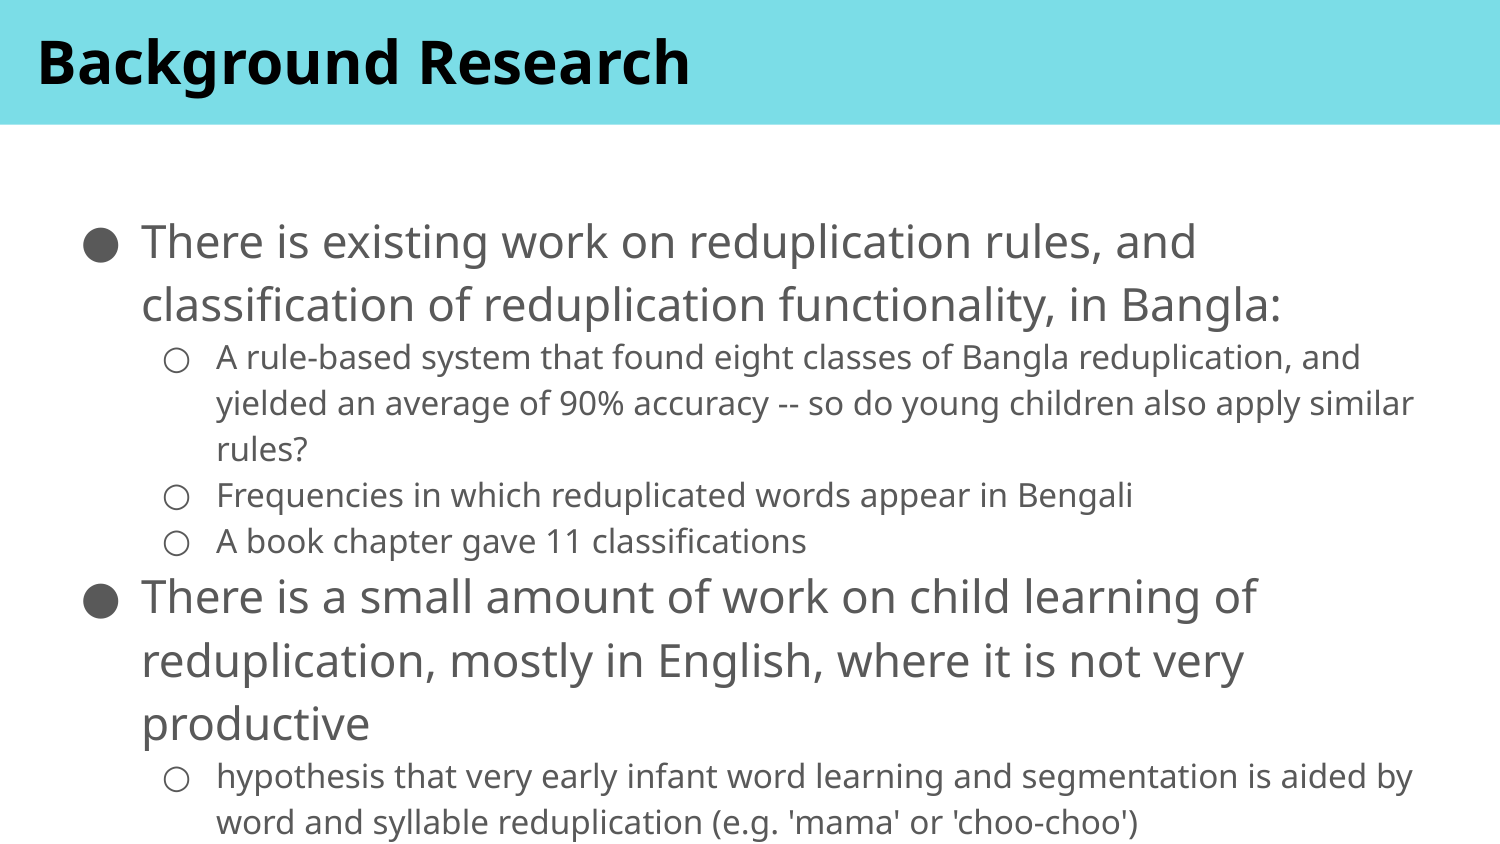

# Background Research
There is existing work on reduplication rules, and classification of reduplication functionality, in Bangla:
A rule-based system that found eight classes of Bangla reduplication, and yielded an average of 90% accuracy -- so do young children also apply similar rules?
Frequencies in which reduplicated words appear in Bengali
A book chapter gave 11 classifications
There is a small amount of work on child learning of reduplication, mostly in English, where it is not very productive
hypothesis that very early infant word learning and segmentation is aided by word and syllable reduplication (e.g. 'mama' or 'choo-choo')